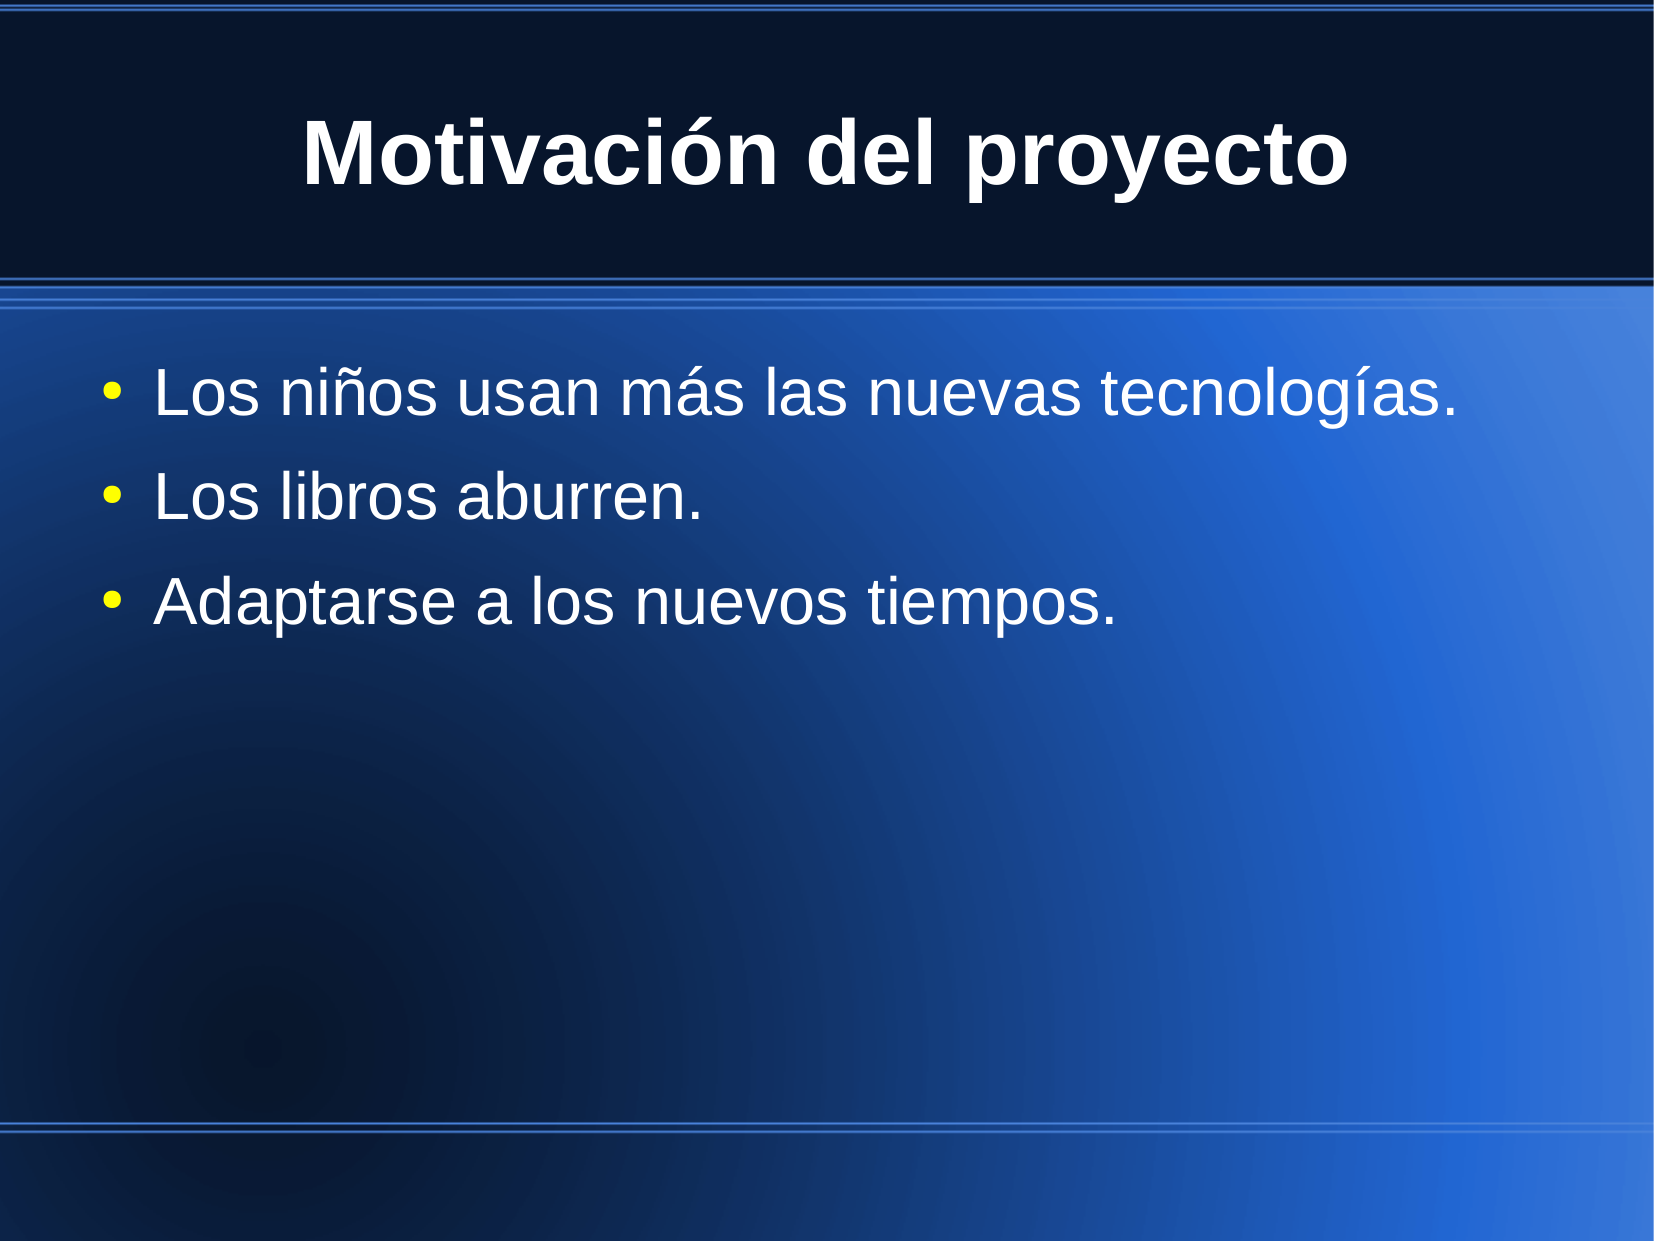

# Motivación del proyecto
Los niños usan más las nuevas tecnologías.
Los libros aburren.
Adaptarse a los nuevos tiempos.